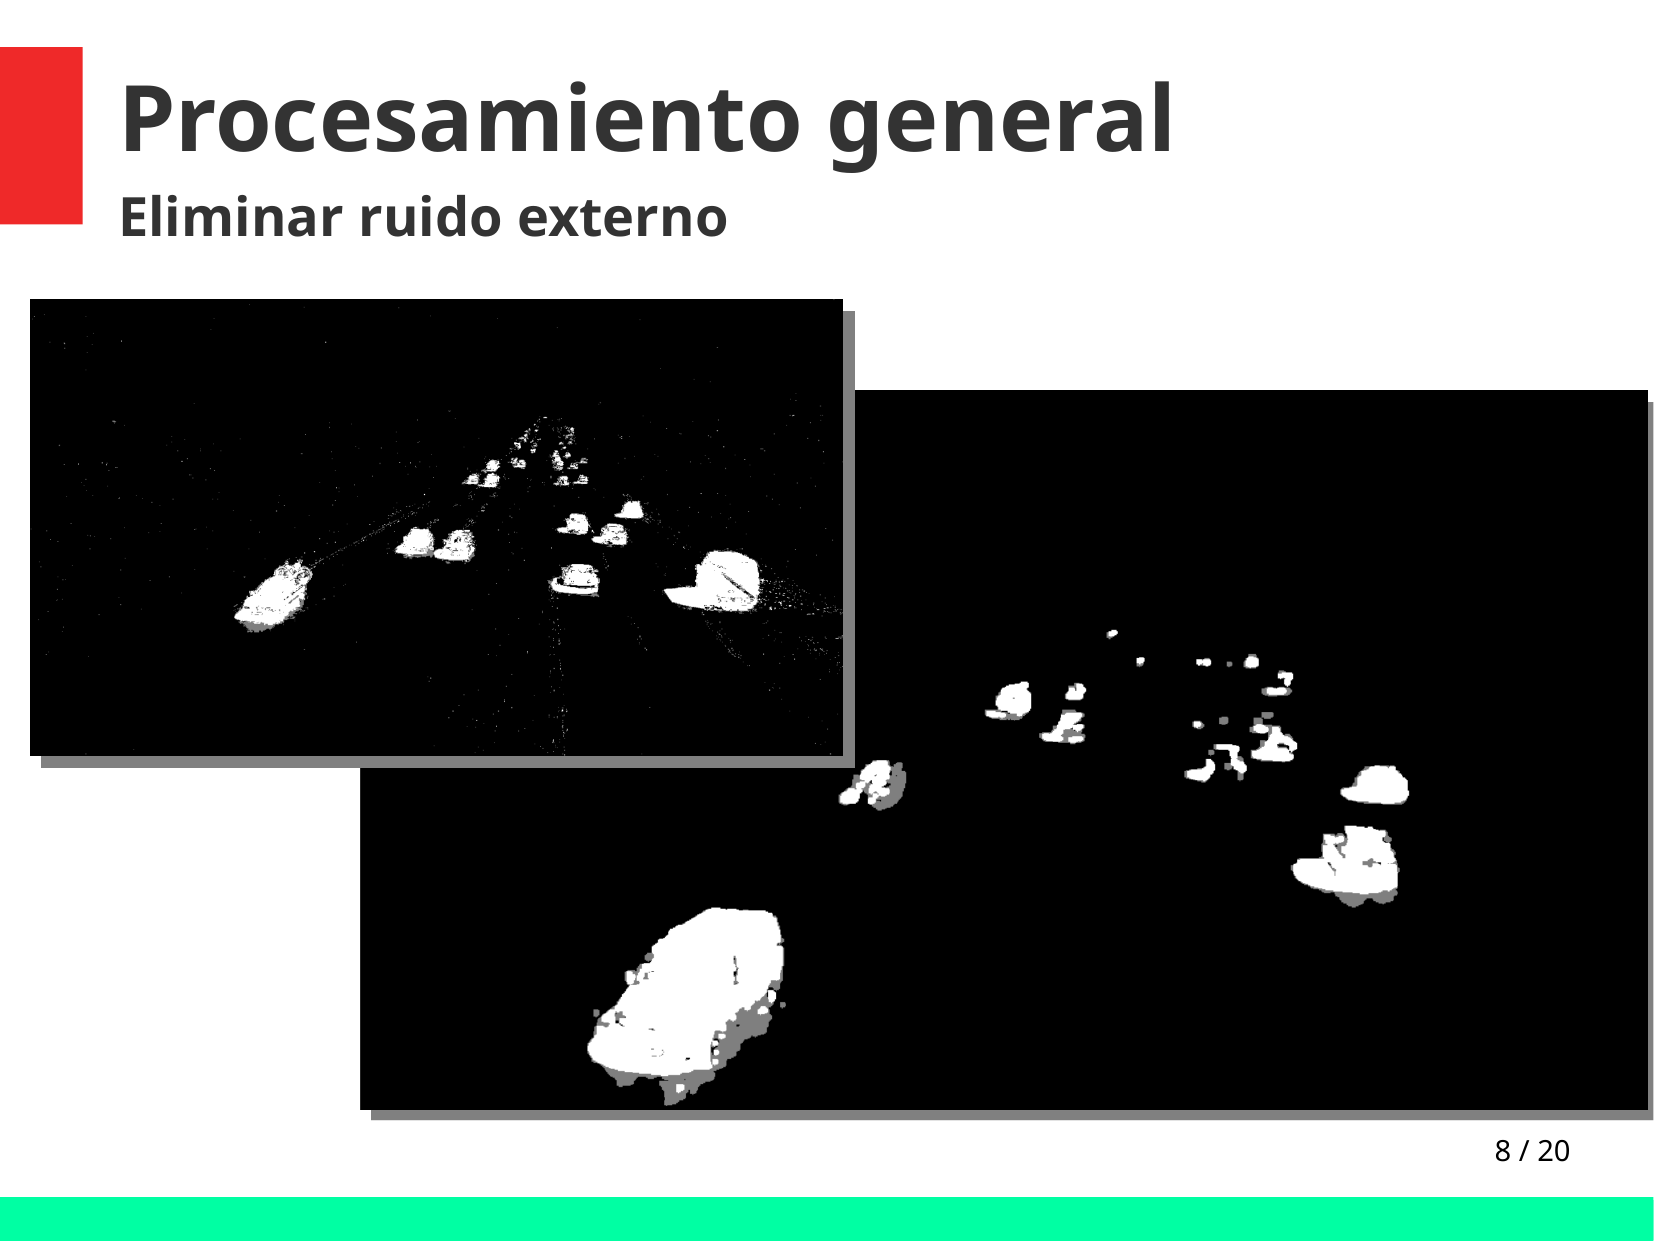

# Procesamiento general Eliminar ruido externo
8